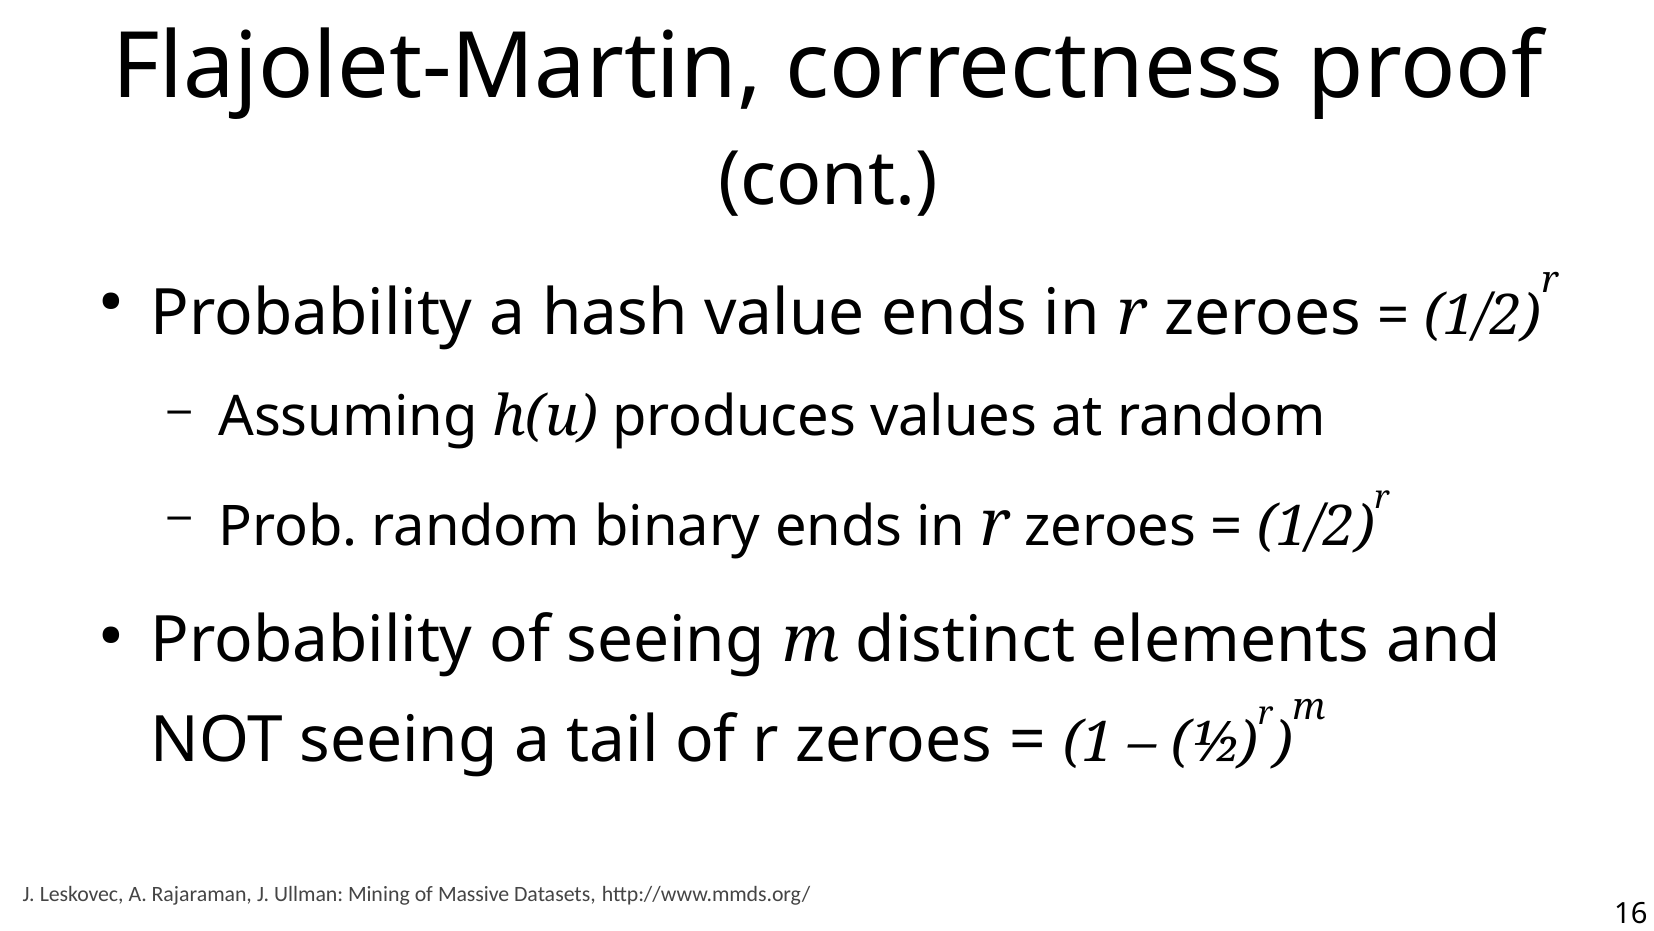

# Flajolet-Martin, correctness proof (cont.)
Probability a hash value ends in r zeroes = (1/2)r
Assuming h(u) produces values at random
Prob. random binary ends in r zeroes = (1/2)r
Probability of seeing m distinct elements and NOT seeing a tail of r zeroes = (1 – (½)r)m
J. Leskovec, A. Rajaraman, J. Ullman: Mining of Massive Datasets, http://www.mmds.org/
16